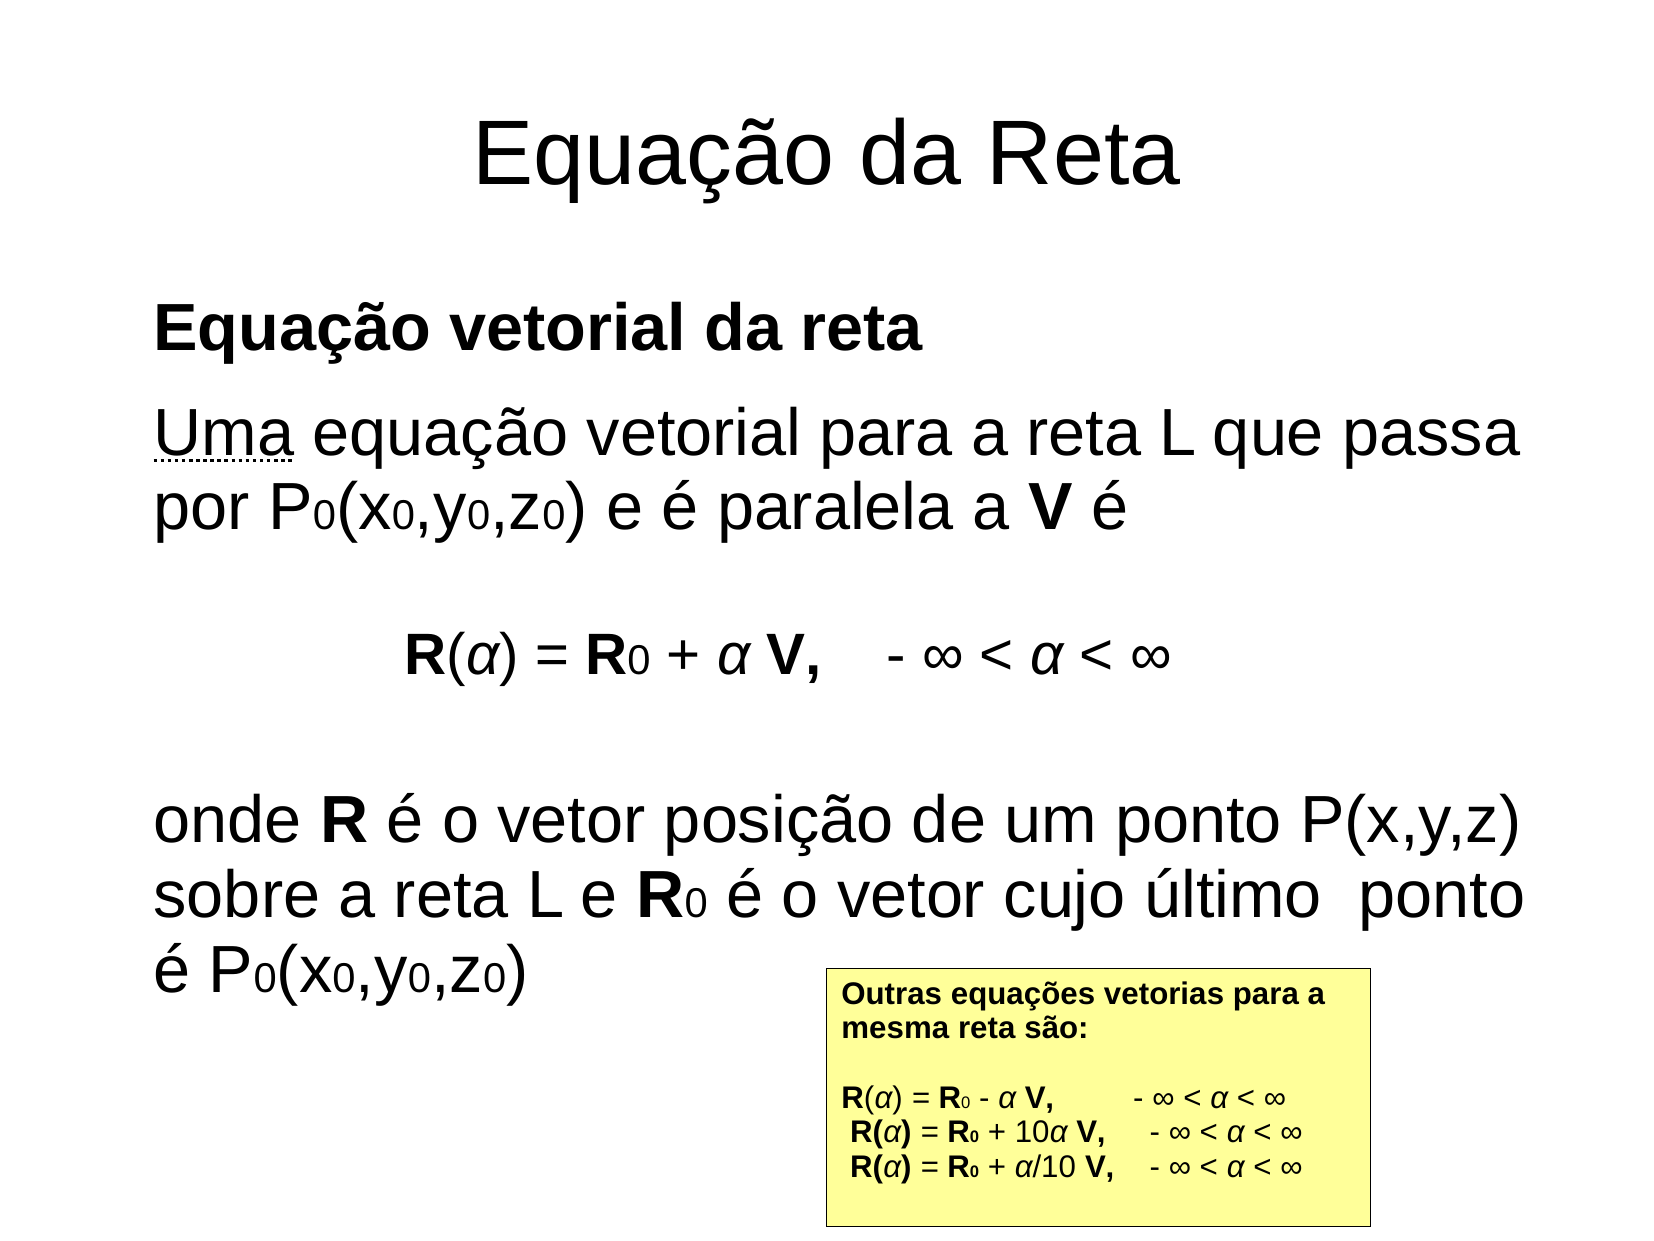

# Equação da Reta
Equação vetorial da reta
Uma equação vetorial para a reta L que passa por P0(x0,y0,z0) e é paralela a V é
onde R é o vetor posição de um ponto P(x,y,z) sobre a reta L e R0 é o vetor cujo último ponto é P0(x0,y0,z0)
R(α) = R0 + α V, - ∞ < α < ∞
Outras equações vetorias para a mesma reta são:
R(α) = R0 - α V, - ∞ < α < ∞ R(α) = R0 + 10α V, - ∞ < α < ∞ R(α) = R0 + α/10 V, - ∞ < α < ∞